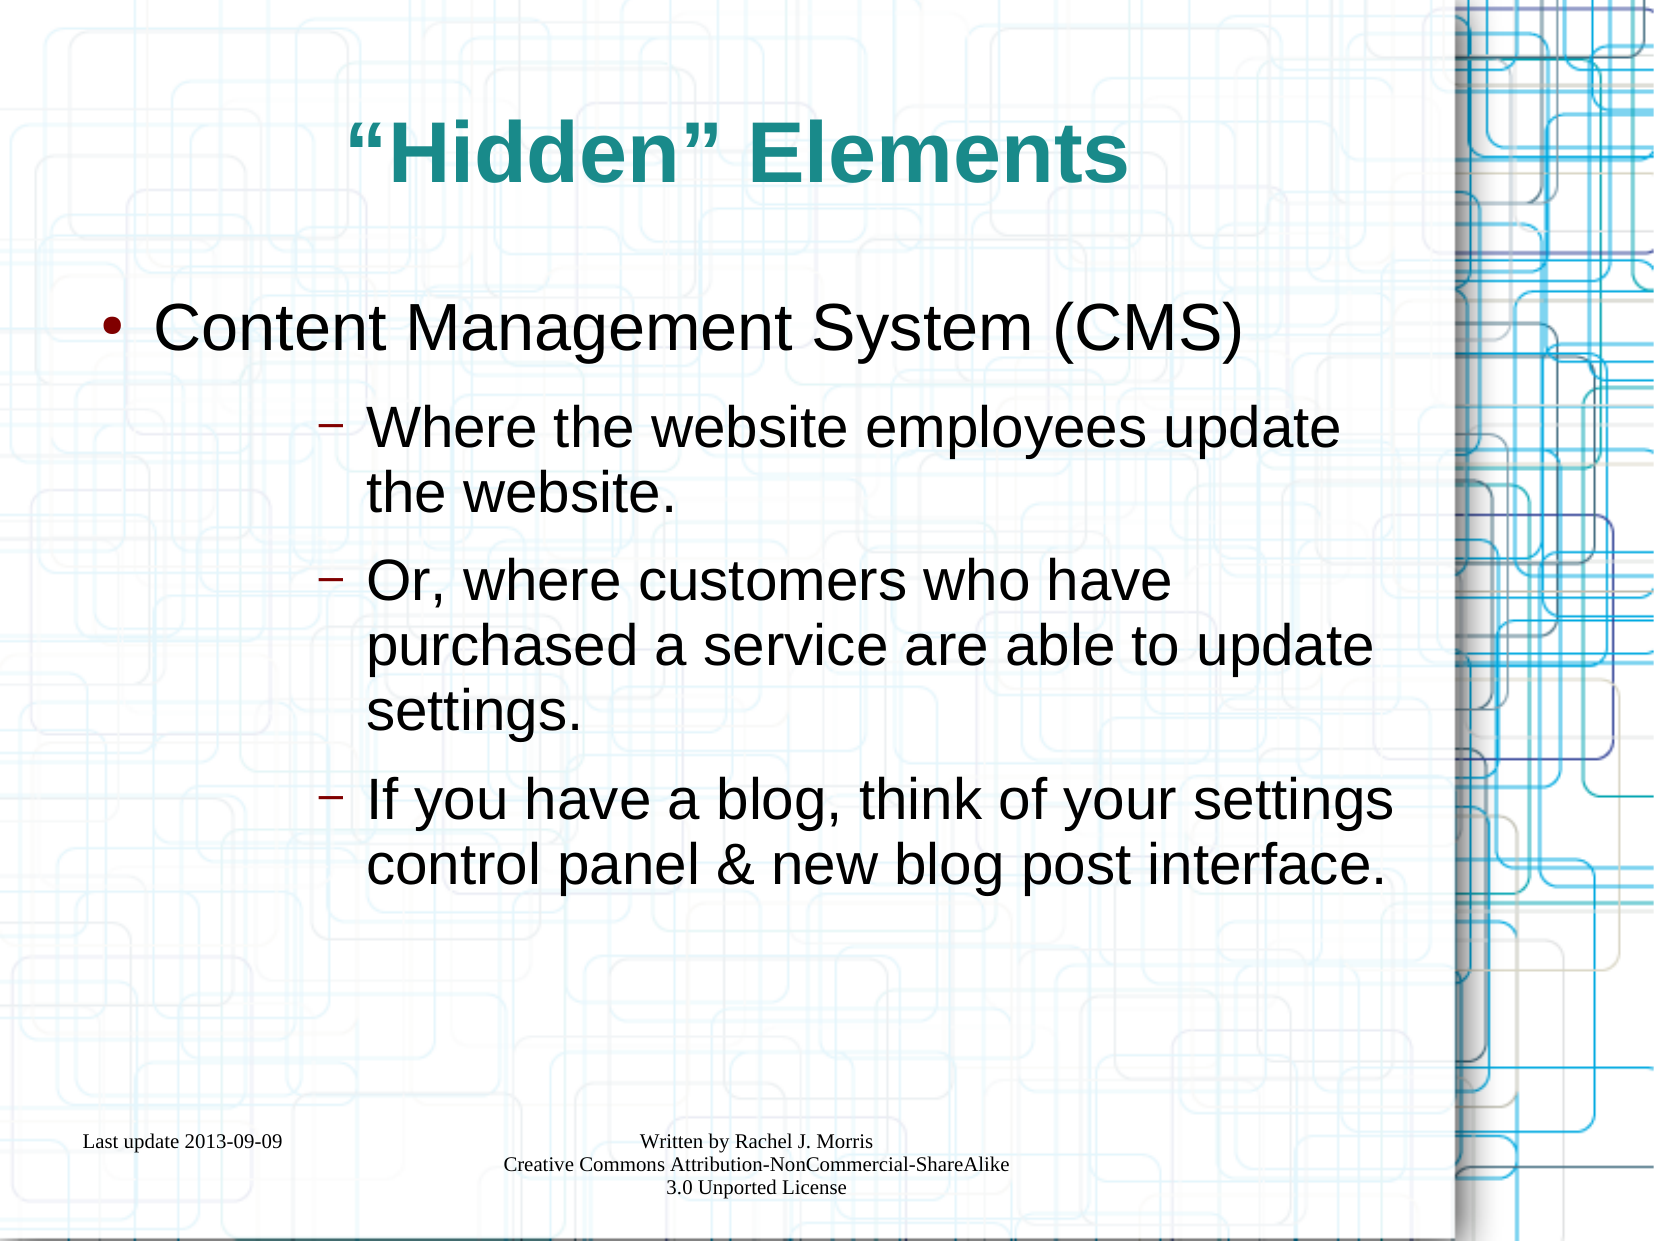

# “Hidden” Elements
Content Management System (CMS)
Where the website employees update the website.
Or, where customers who have purchased a service are able to update settings.
If you have a blog, think of your settings control panel & new blog post interface.